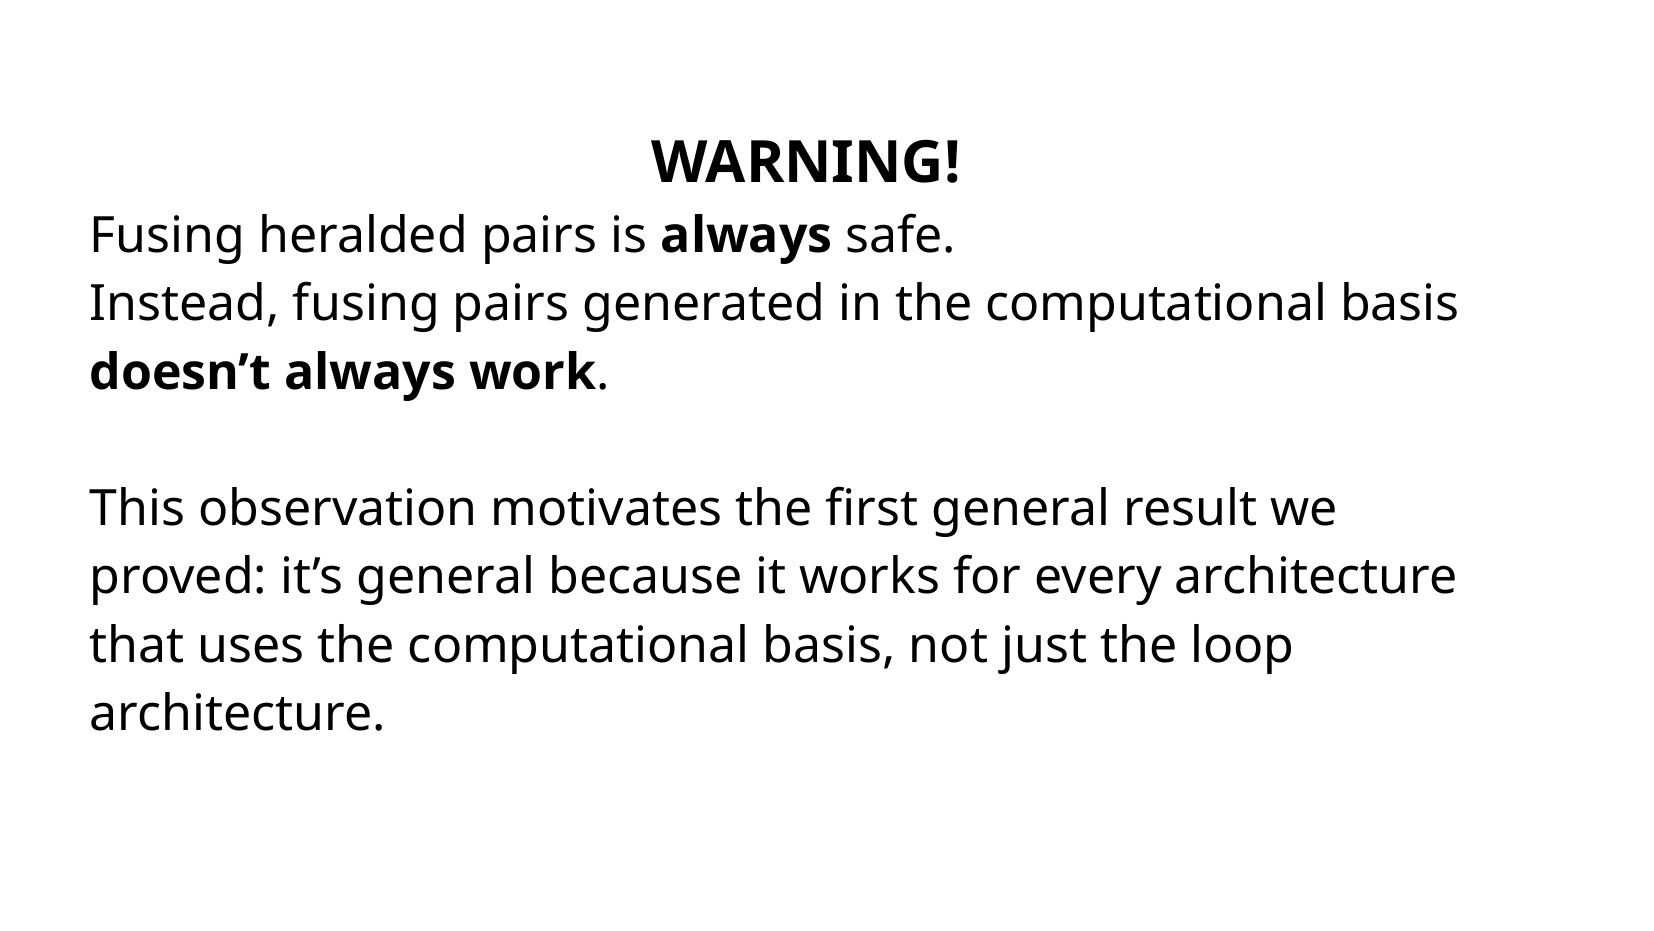

WARNING!
Fusing heralded pairs is always safe.
Instead, fusing pairs generated in the computational basis doesn’t always work.
This observation motivates the first general result we proved: it’s general because it works for every architecture that uses the computational basis, not just the loop architecture.